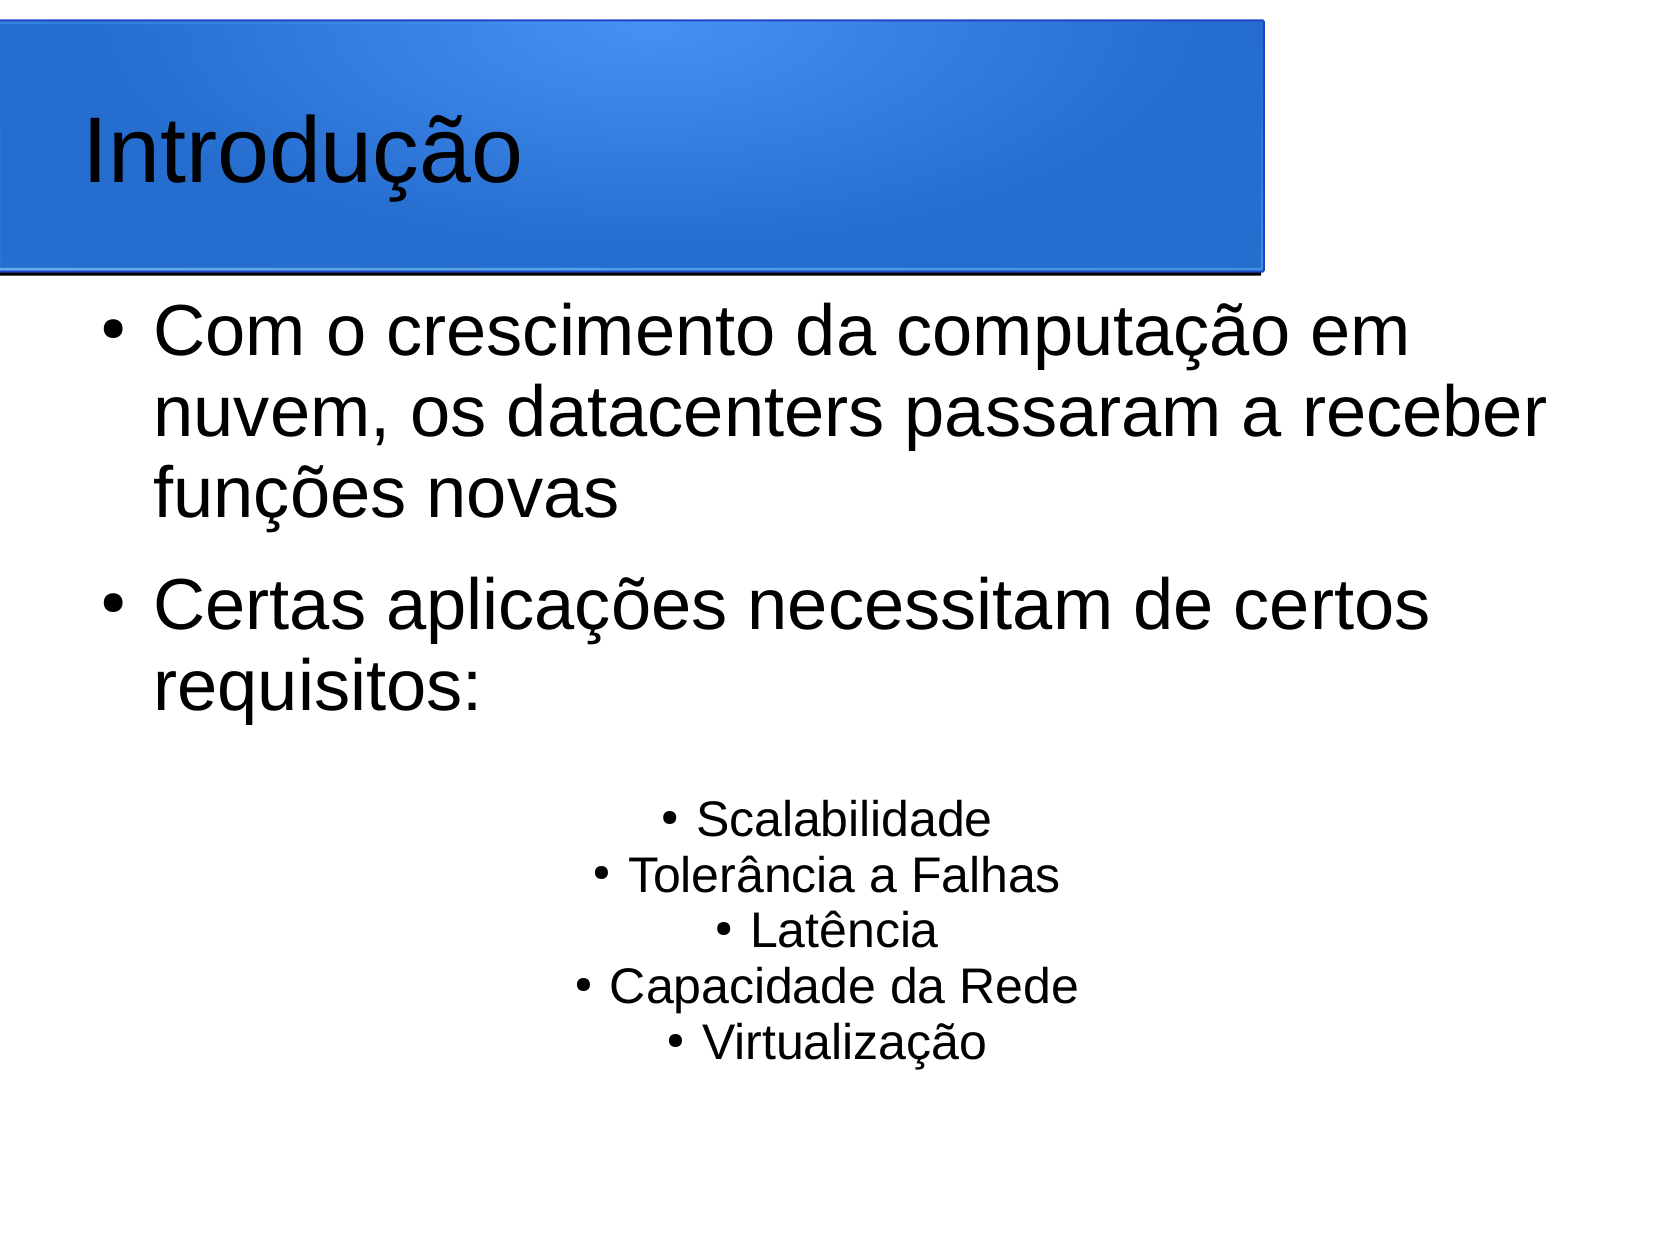

# Introdução
Com o crescimento da computação em nuvem, os datacenters passaram a receber funções novas
Certas aplicações necessitam de certos requisitos:
Scalabilidade
Tolerância a Falhas
Latência
Capacidade da Rede
Virtualização